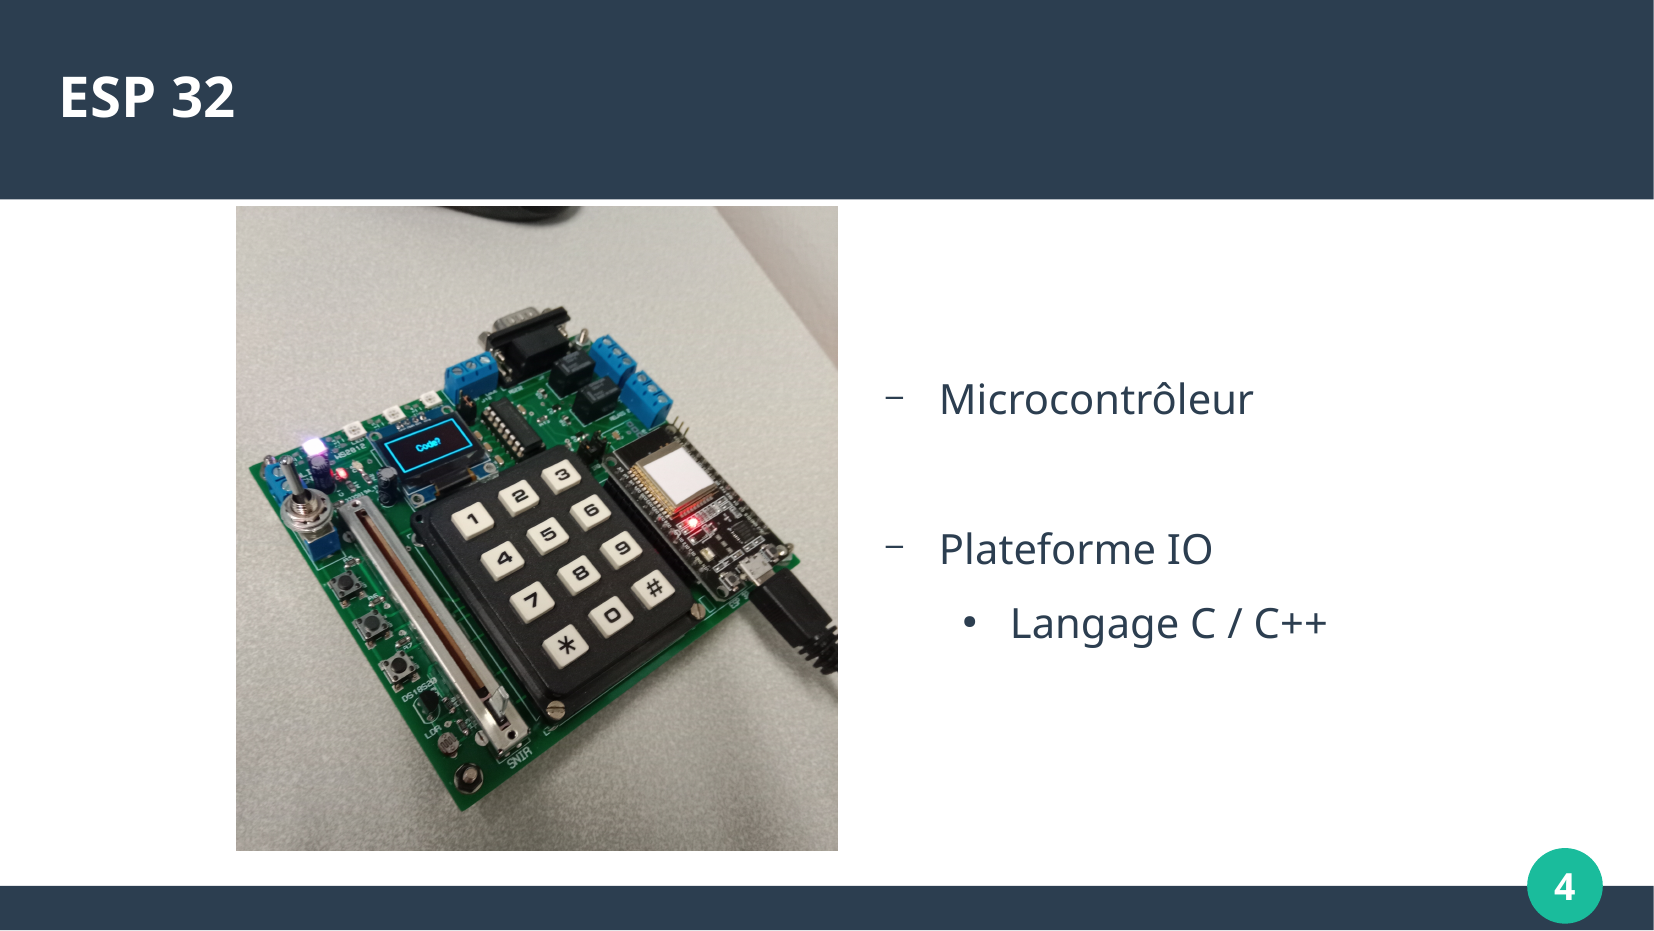

# ESP 32
Microcontrôleur
Plateforme IO
Langage C / C++